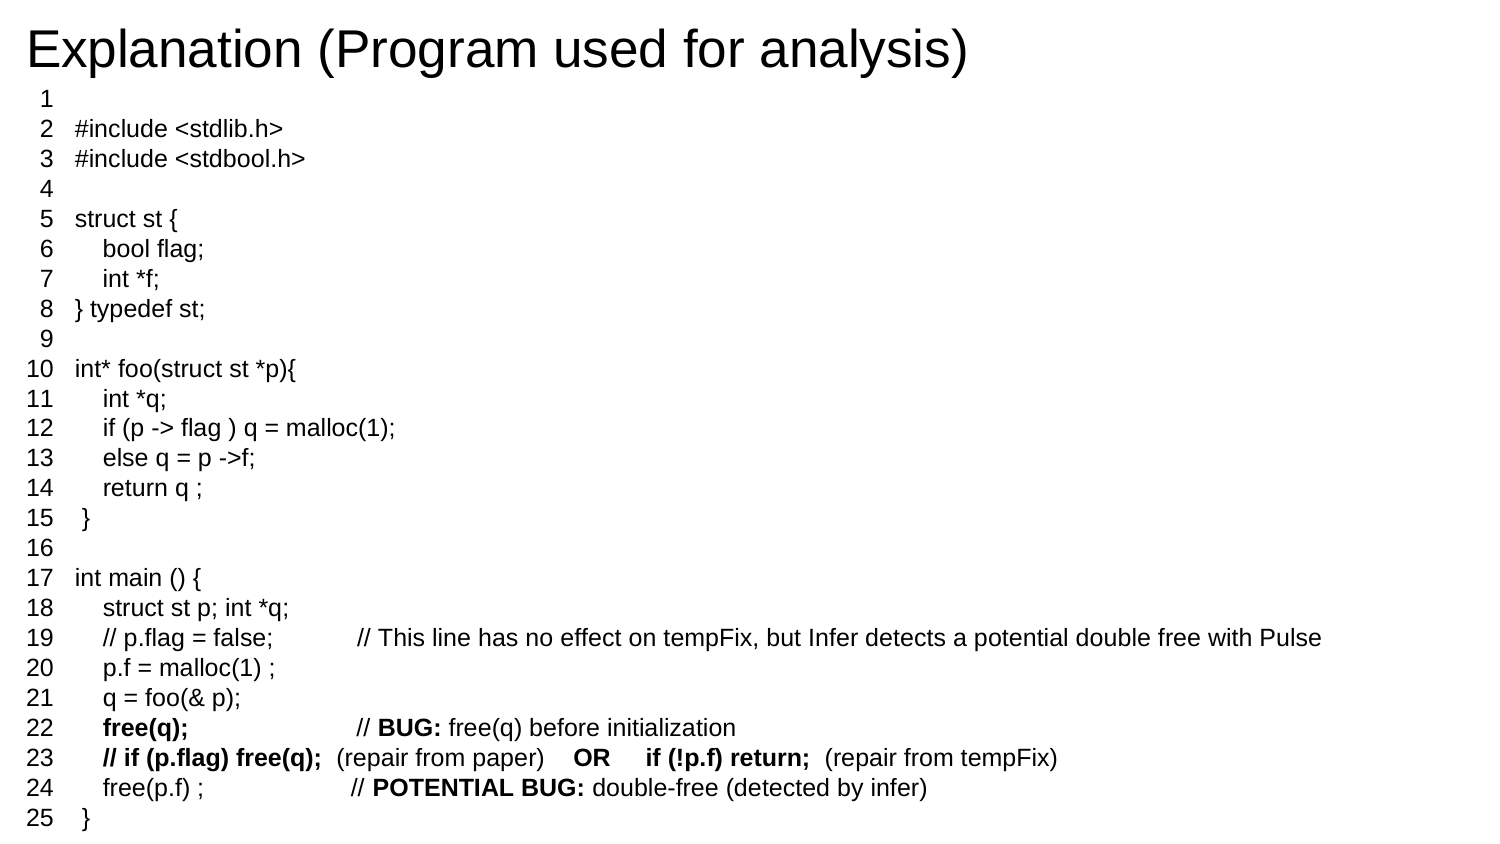

# Explanation (Program used for analysis)
 1
  2 #include <stdlib.h>
  3 #include <stdbool.h>
  4
  5 struct st {
  6   bool flag;
  7   int *f;
  8 } typedef st;
  9
10 int* foo(struct st *p){
11   int *q;
12   if (p -> flag ) q = malloc(1);
13   else q = p ->f;
14   return q ;
15 }
16
17 int main () {
18   struct st p; int *q;
19   // p.flag = false; // This line has no effect on tempFix, but Infer detects a potential double free with Pulse
20   p.f = malloc(1) ;
21   q = foo(& p);
22   free(q); // BUG: free(q) before initialization
23   // if (p.flag) free(q); (repair from paper) OR if (!p.f) return; (repair from tempFix)
24   free(p.f) ; // POTENTIAL BUG: double-free (detected by infer)
25 }